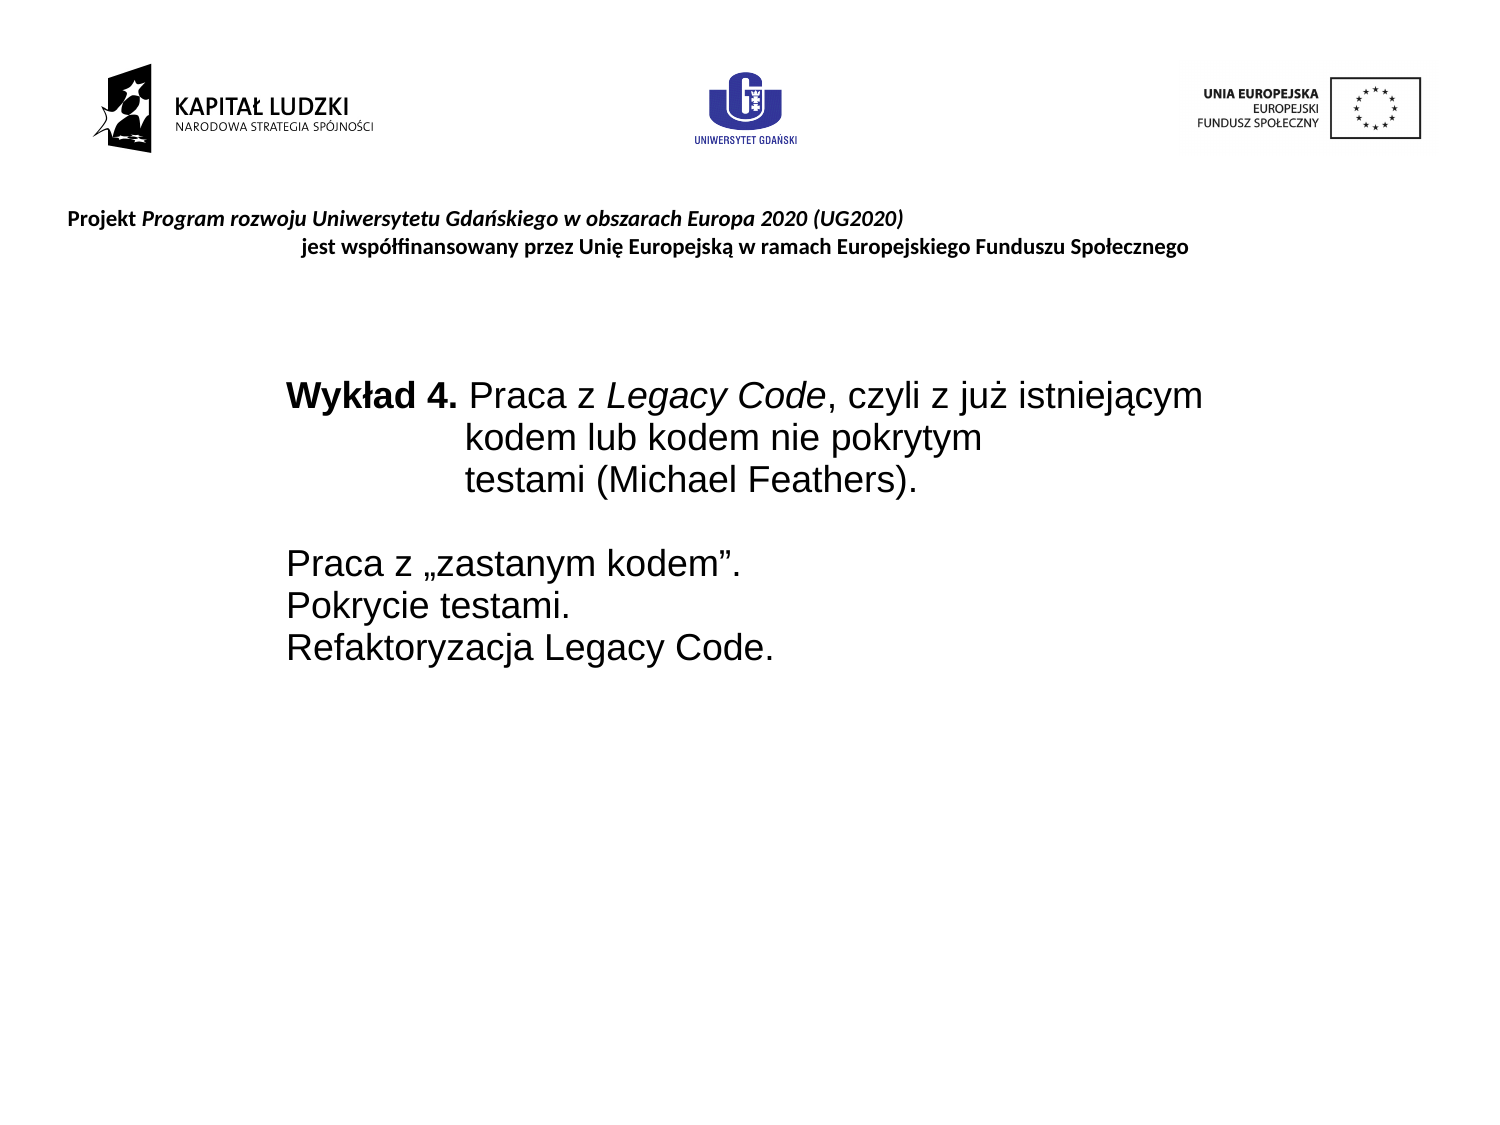

Projekt Program rozwoju Uniwersytetu Gdańskiego w obszarach Europa 2020 (UG2020)
jest współfinansowany przez Unię Europejską w ramach Europejskiego Funduszu Społecznego
Wykład 4. Praca z Legacy Code, czyli z już istniejącym
 kodem lub kodem nie pokrytym
 testami (Michael Feathers).
Praca z „zastanym kodem”.
Pokrycie testami.
Refaktoryzacja Legacy Code.
Człowiek – najlepsza inwestycja